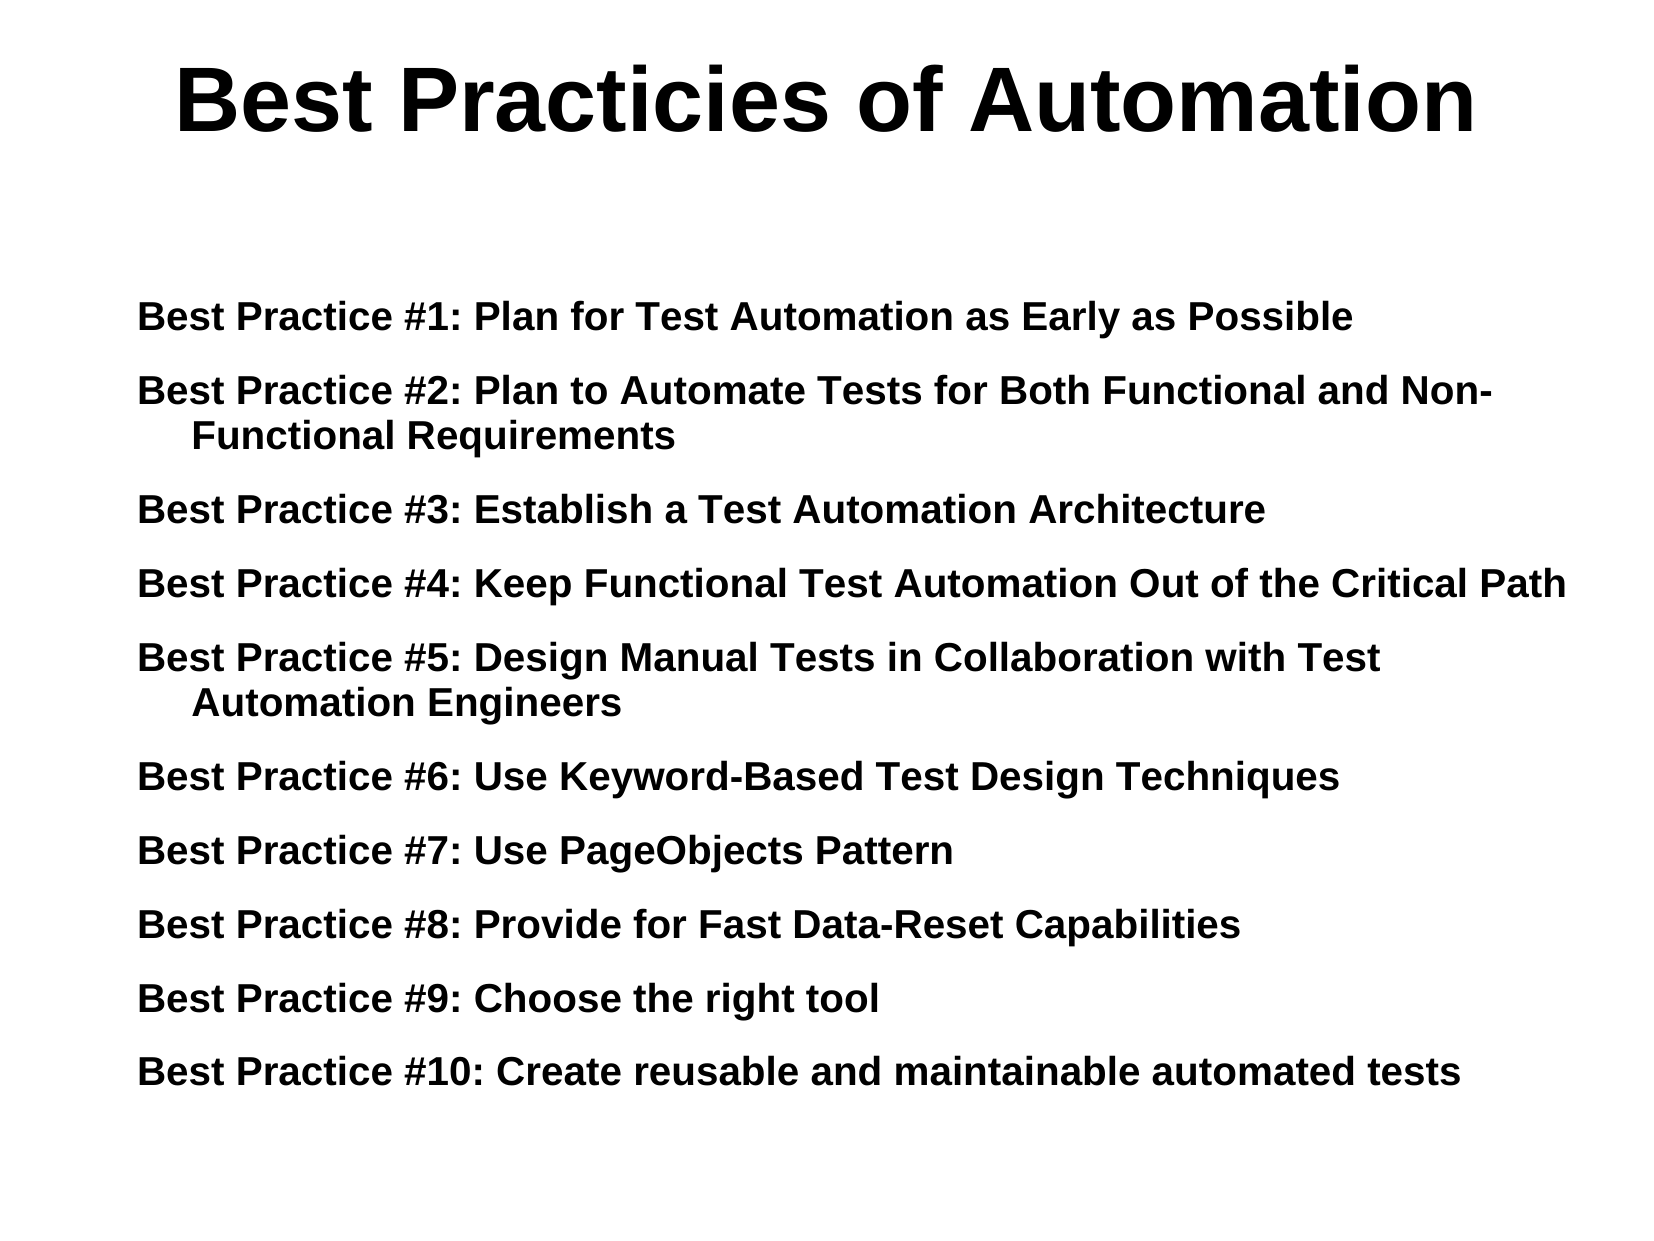

# Best Practicies of Automation
Best Practice #1: Plan for Test Automation as Early as Possible
Best Practice #2: Plan to Automate Tests for Both Functional and Non-Functional Requirements
Best Practice #3: Establish a Test Automation Architecture
Best Practice #4: Keep Functional Test Automation Out of the Critical Path
Best Practice #5: Design Manual Tests in Collaboration with Test Automation Engineers
Best Practice #6: Use Keyword-Based Test Design Techniques
Best Practice #7: Use PageObjects Pattern
Best Practice #8: Provide for Fast Data-Reset Capabilities
Best Practice #9: Choose the right tool
Best Practice #10: Create reusable and maintainable automated tests